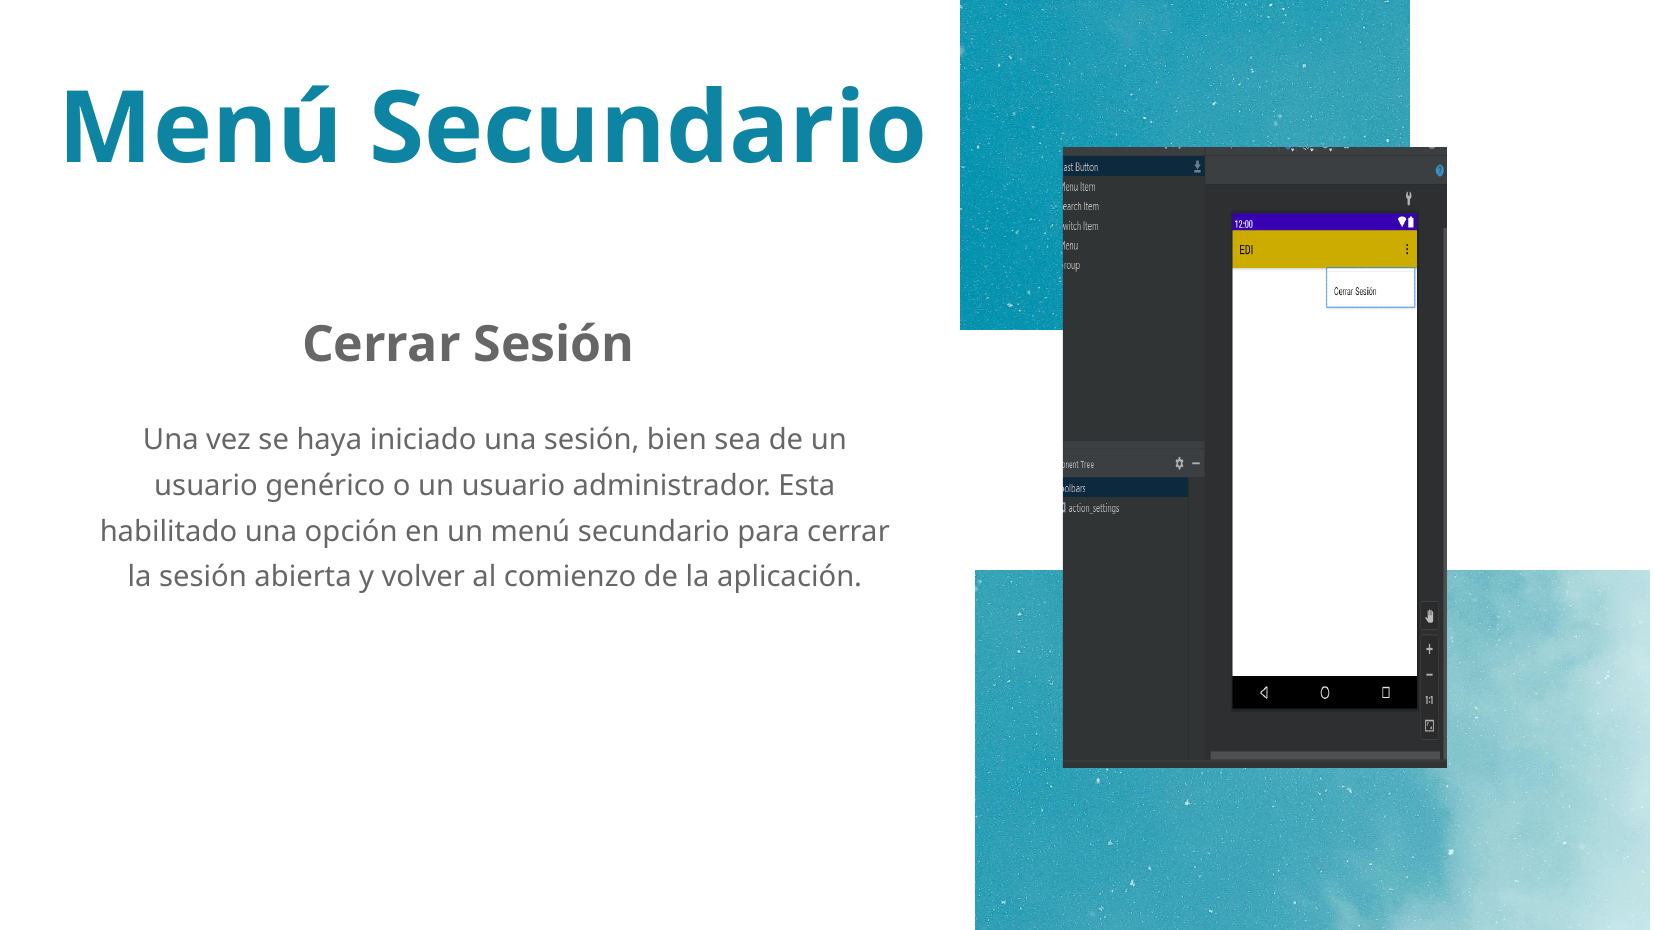

# Menú Secundario
Cerrar Sesión
Una vez se haya iniciado una sesión, bien sea de un usuario genérico o un usuario administrador. Esta habilitado una opción en un menú secundario para cerrar la sesión abierta y volver al comienzo de la aplicación.